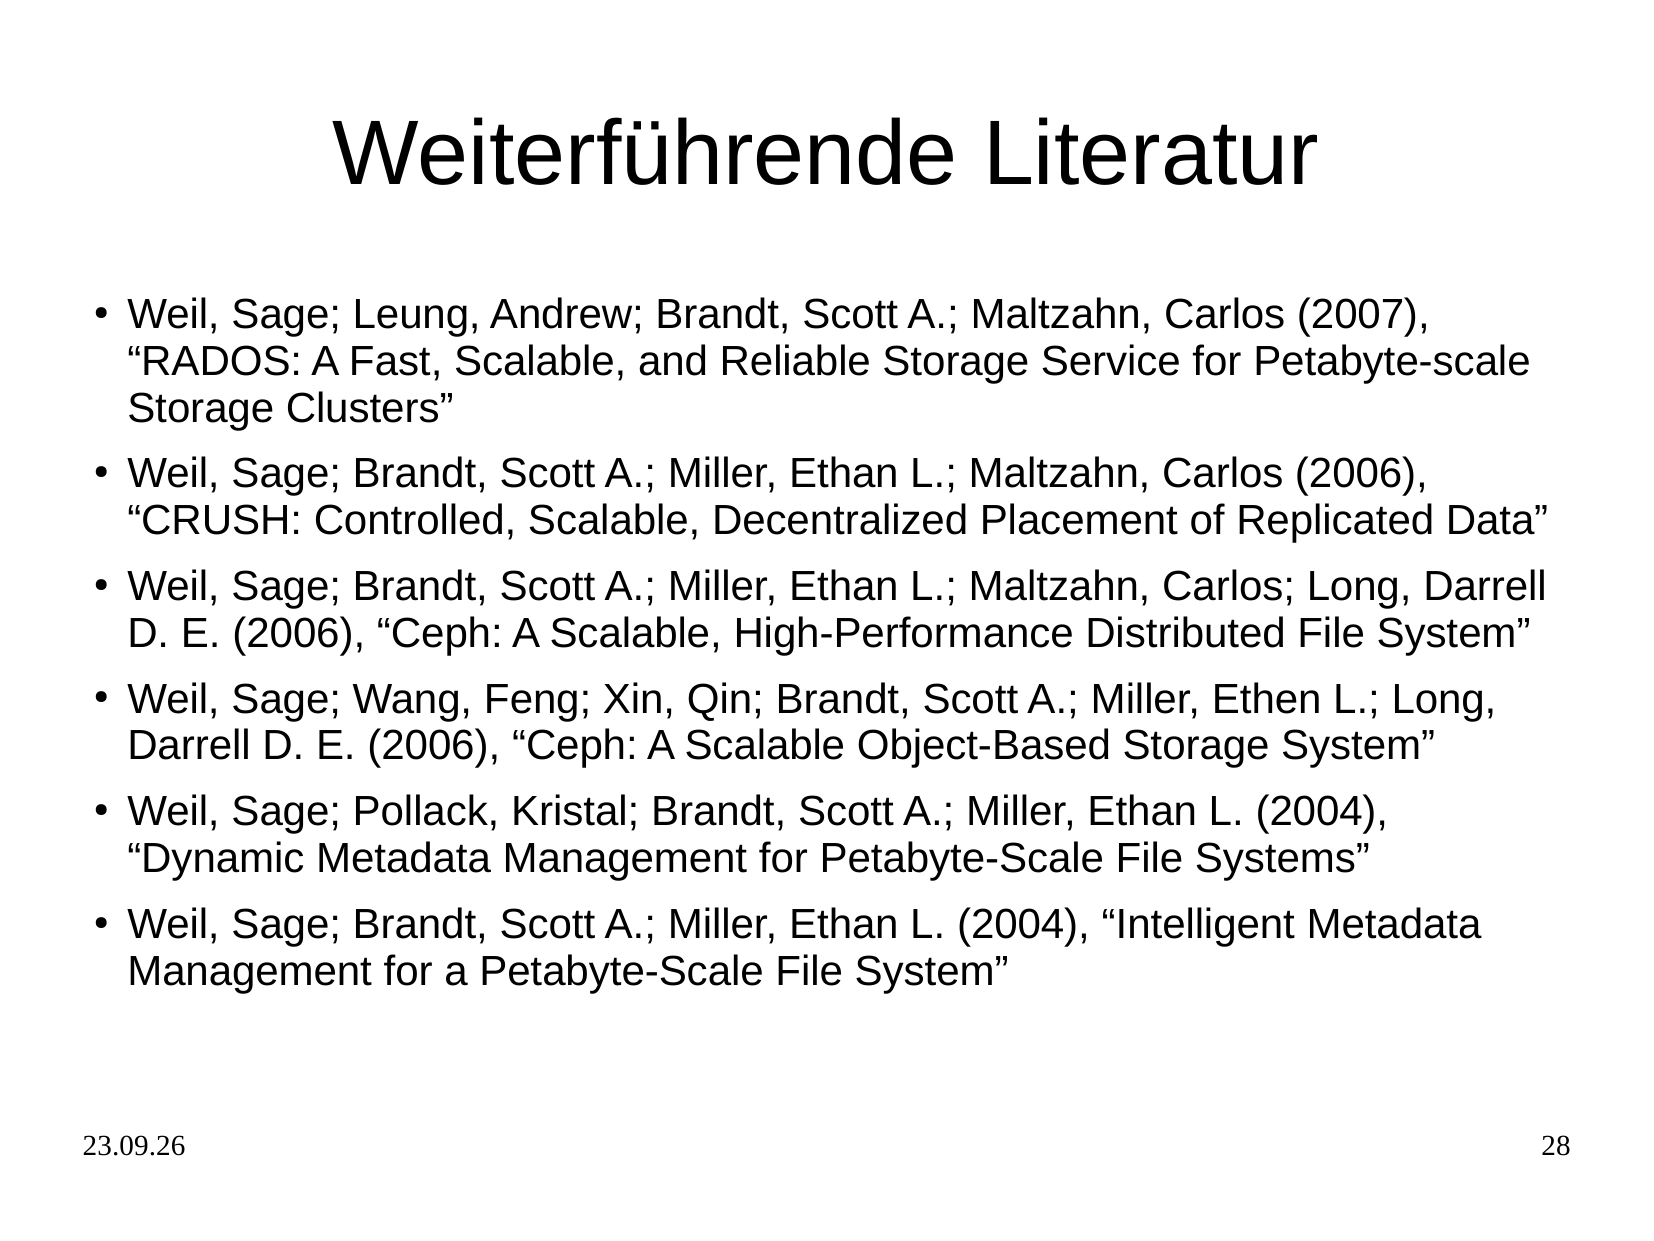

# Weiterführende Literatur
Weil, Sage; Leung, Andrew; Brandt, Scott A.; Maltzahn, Carlos (2007), “RADOS: A Fast, Scalable, and Reliable Storage Service for Petabyte-scale Storage Clusters”
Weil, Sage; Brandt, Scott A.; Miller, Ethan L.; Maltzahn, Carlos (2006), “CRUSH: Controlled, Scalable, Decentralized Placement of Replicated Data”
Weil, Sage; Brandt, Scott A.; Miller, Ethan L.; Maltzahn, Carlos; Long, Darrell D. E. (2006), “Ceph: A Scalable, High-Performance Distributed File System”
Weil, Sage; Wang, Feng; Xin, Qin; Brandt, Scott A.; Miller, Ethen L.; Long, Darrell D. E. (2006), “Ceph: A Scalable Object-Based Storage System”
Weil, Sage; Pollack, Kristal; Brandt, Scott A.; Miller, Ethan L. (2004), “Dynamic Metadata Management for Petabyte-Scale File Systems”
Weil, Sage; Brandt, Scott A.; Miller, Ethan L. (2004), “Intelligent Metadata Management for a Petabyte-Scale File System”
28